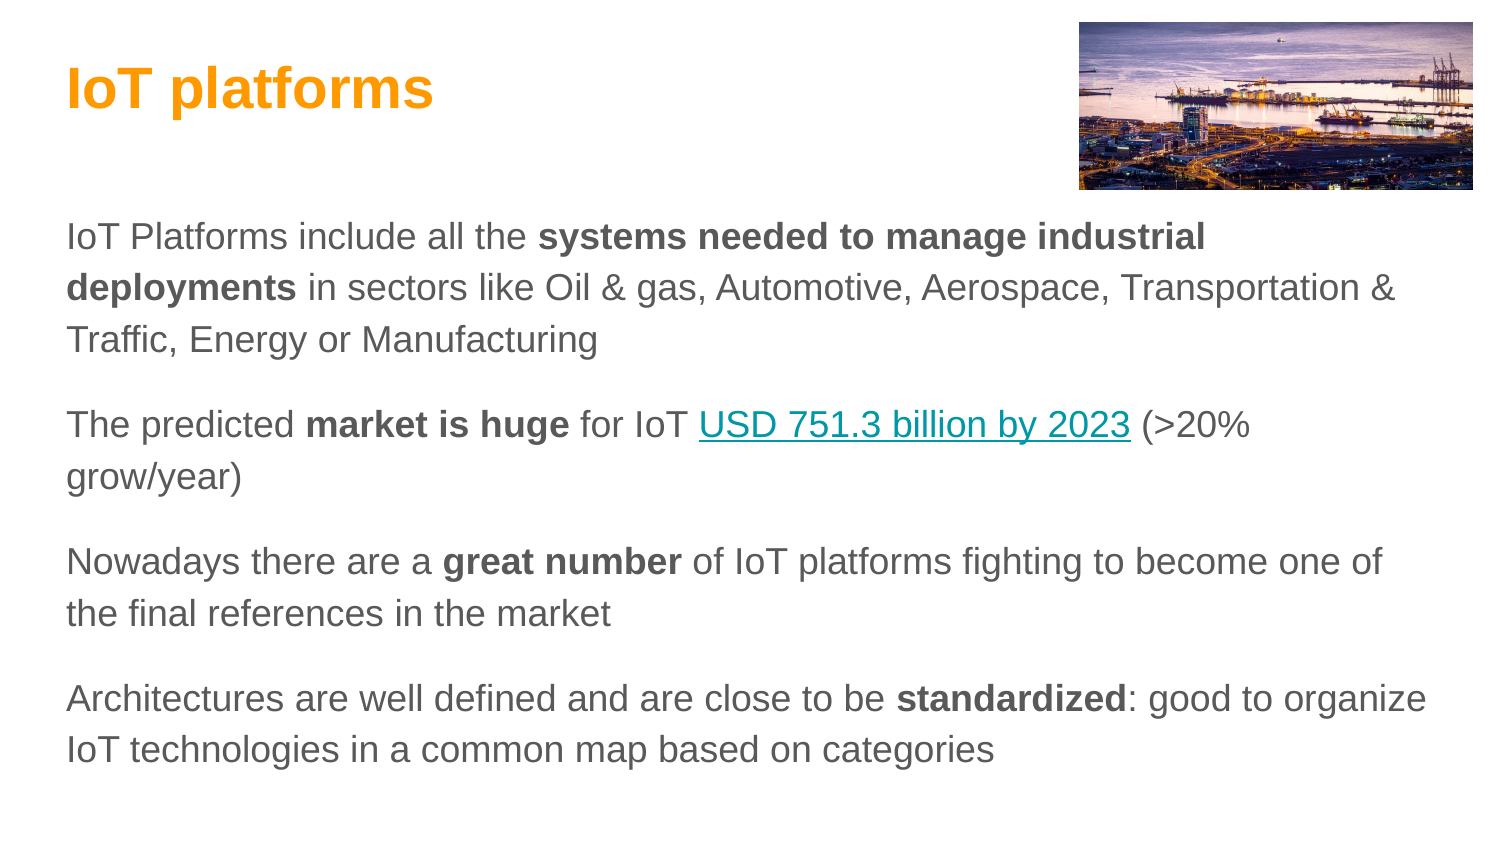

# IoT platforms
IoT Platforms include all the systems needed to manage industrial deployments in sectors like Oil & gas, Automotive, Aerospace, Transportation & Traffic, Energy or Manufacturing
The predicted market is huge for IoT USD 751.3 billion by 2023 (>20% grow/year)
Nowadays there are a great number of IoT platforms fighting to become one of the final references in the market
Architectures are well defined and are close to be standardized: good to organize IoT technologies in a common map based on categories